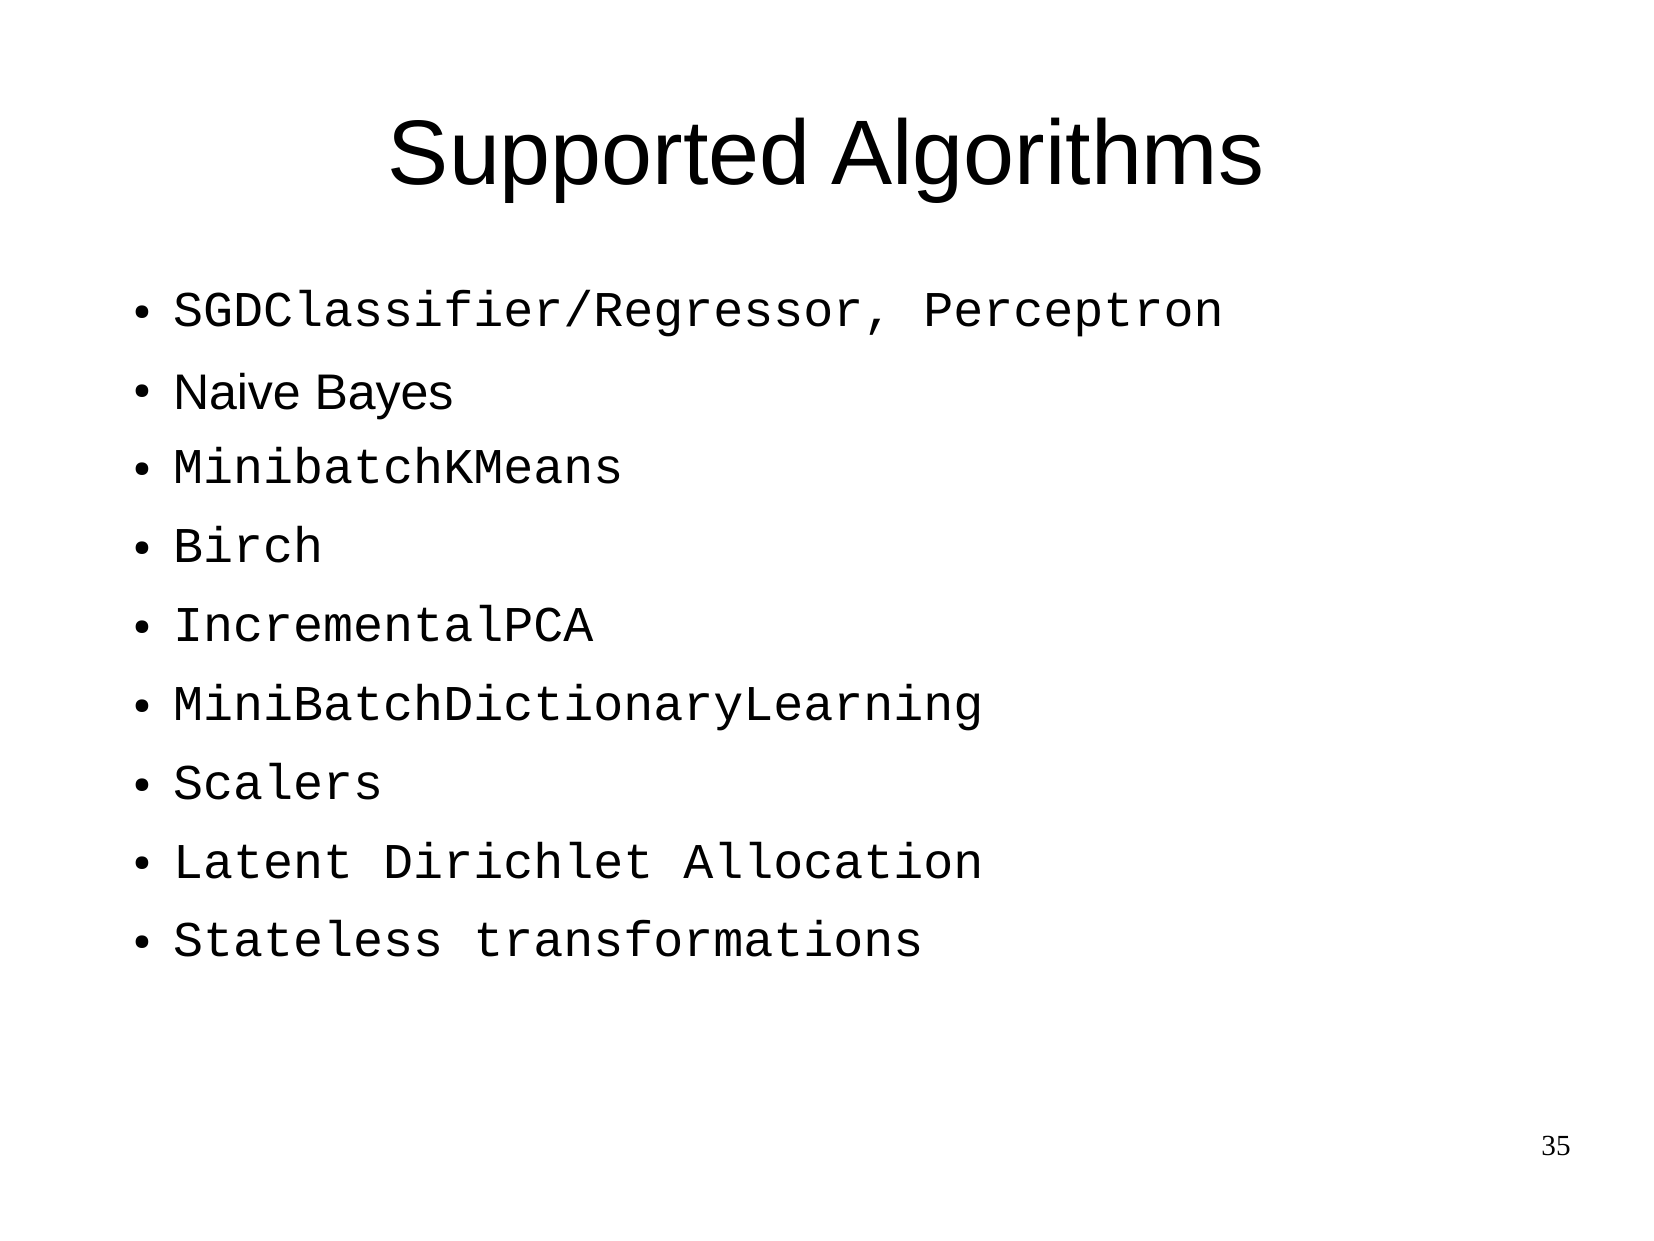

# Supported Algorithms
SGDClassifier/Regressor, Perceptron
Naive Bayes
MinibatchKMeans
Birch
IncrementalPCA
MiniBatchDictionaryLearning
Scalers
Latent Dirichlet Allocation
Stateless transformations
35